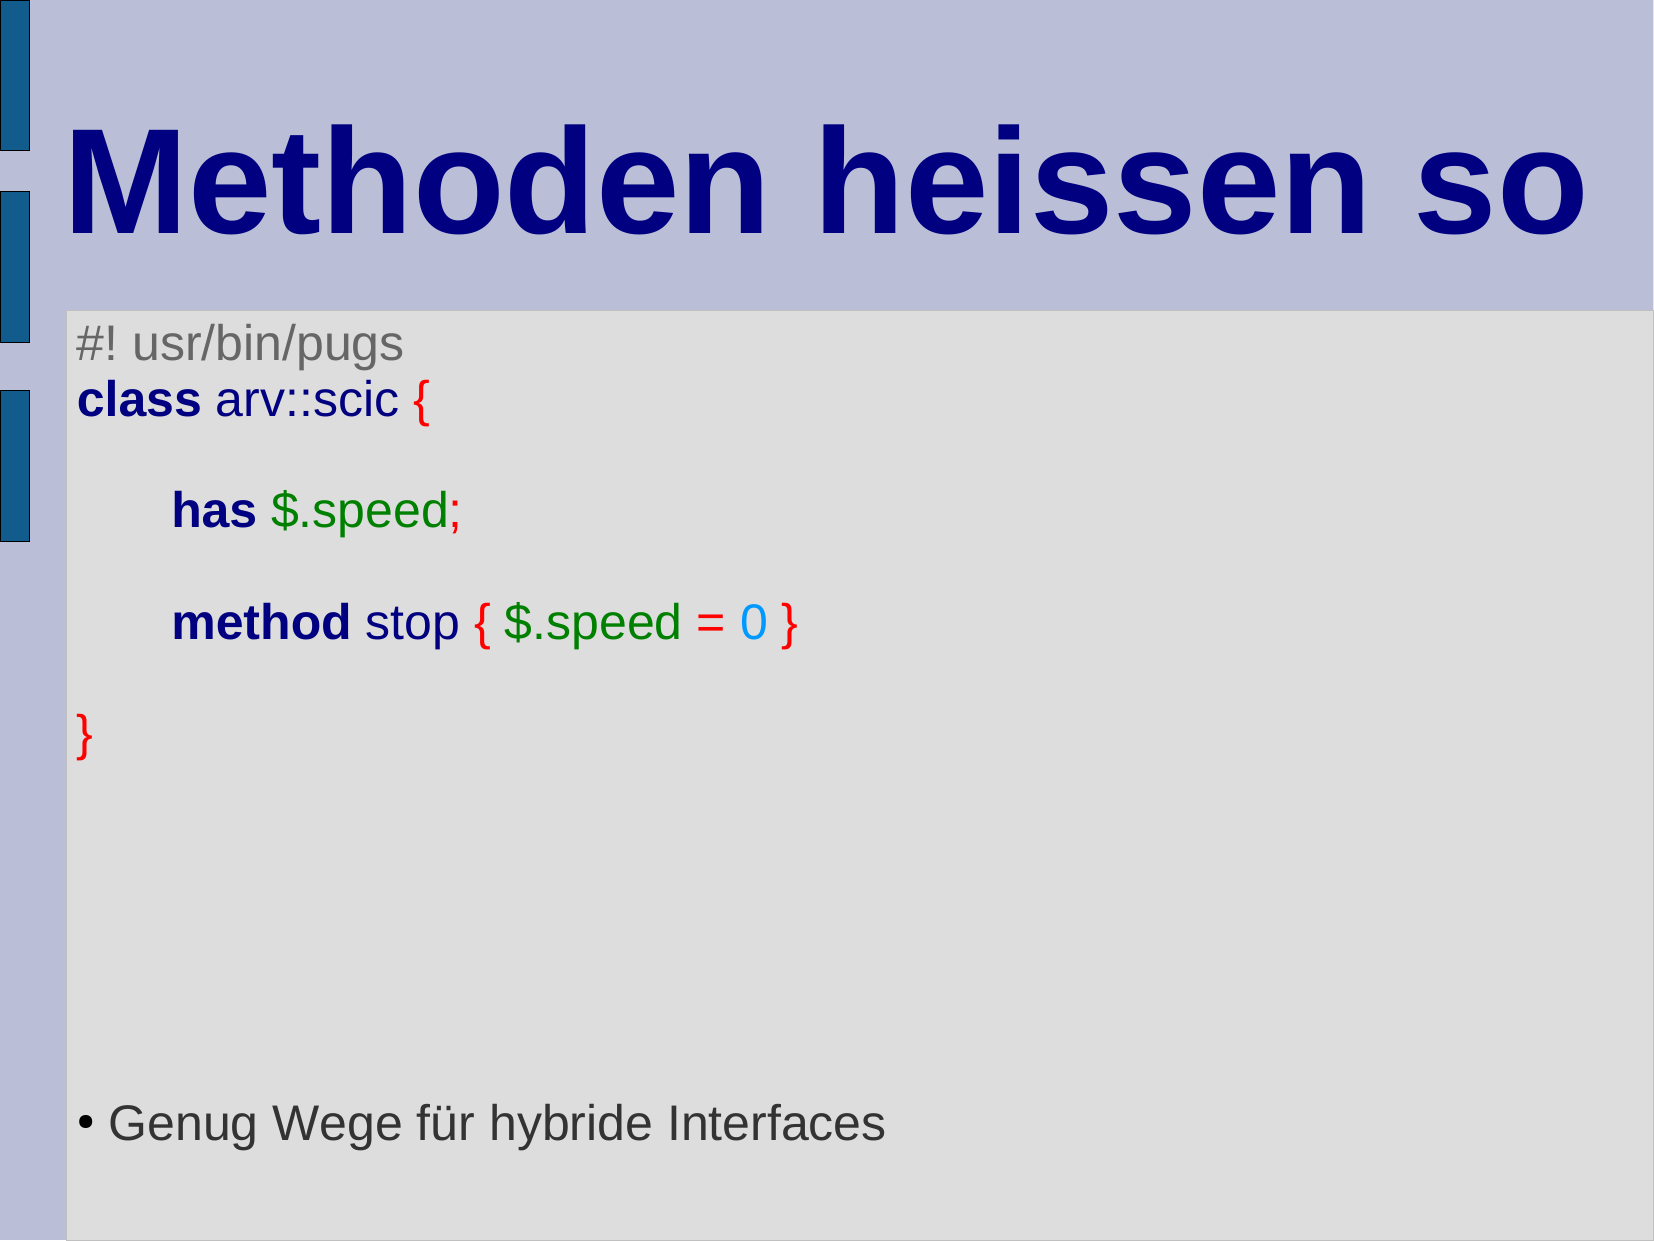

# Methoden heissen so
#! usr/bin/pugs
class arv::scic {
has $.speed;
method stop { $.speed = 0 }
}
 Genug Wege für hybride Interfaces